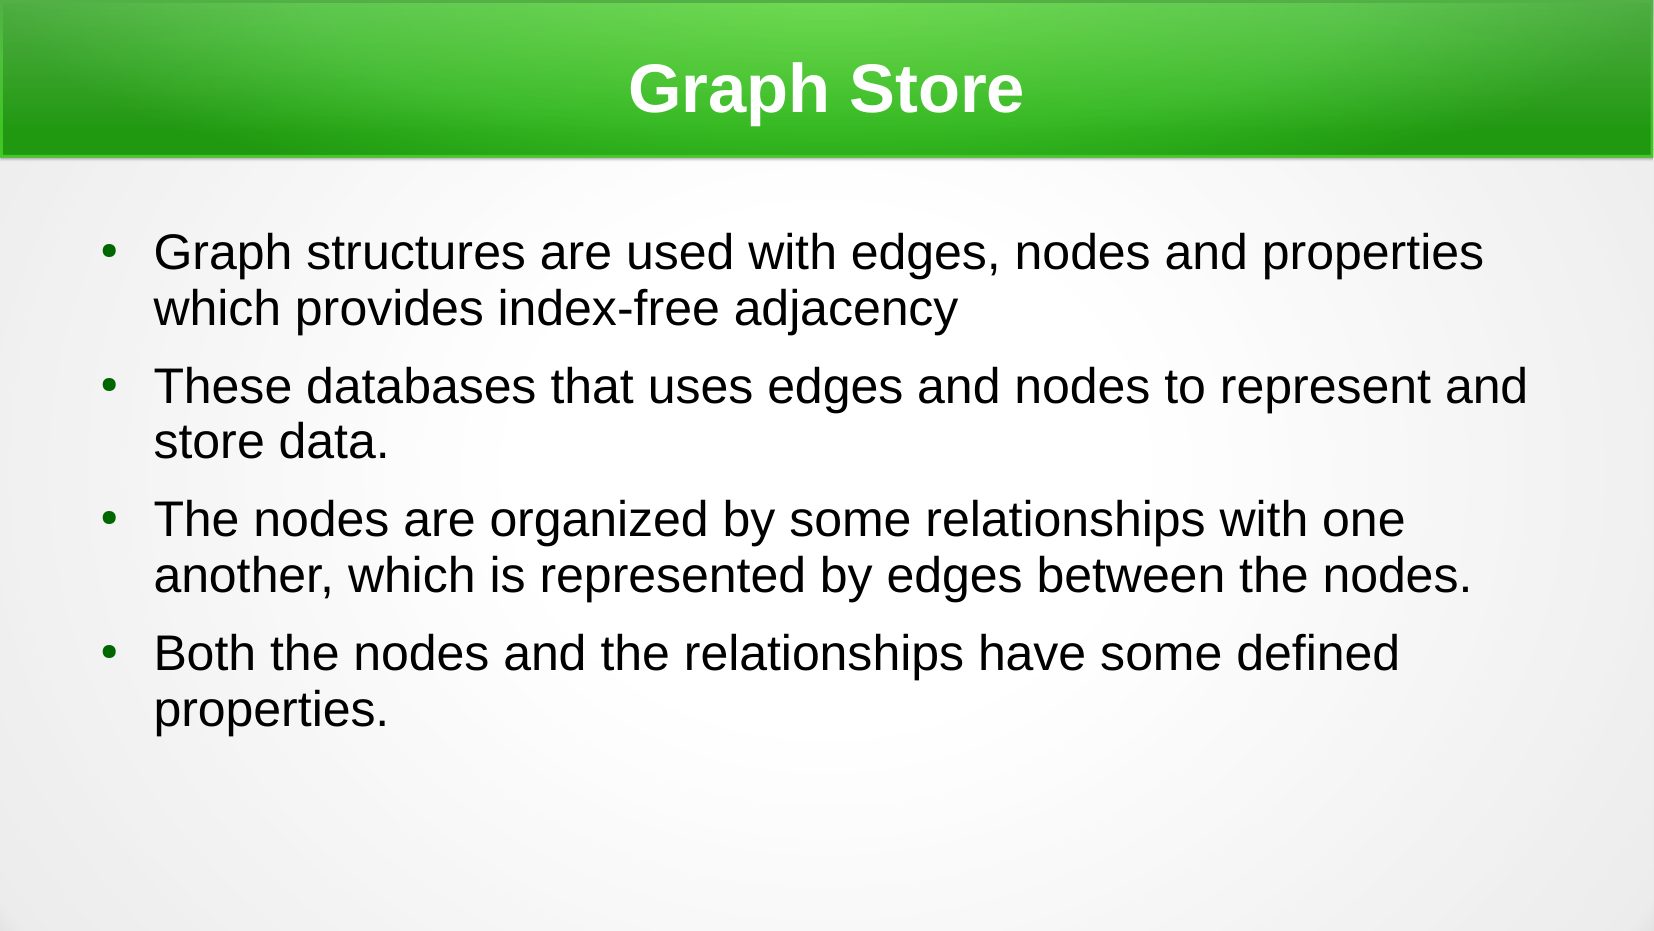

# Graph Store
Graph structures are used with edges, nodes and properties which provides index-free adjacency
These databases that uses edges and nodes to represent and store data.
The nodes are organized by some relationships with one another, which is represented by edges between the nodes.
Both the nodes and the relationships have some defined properties.